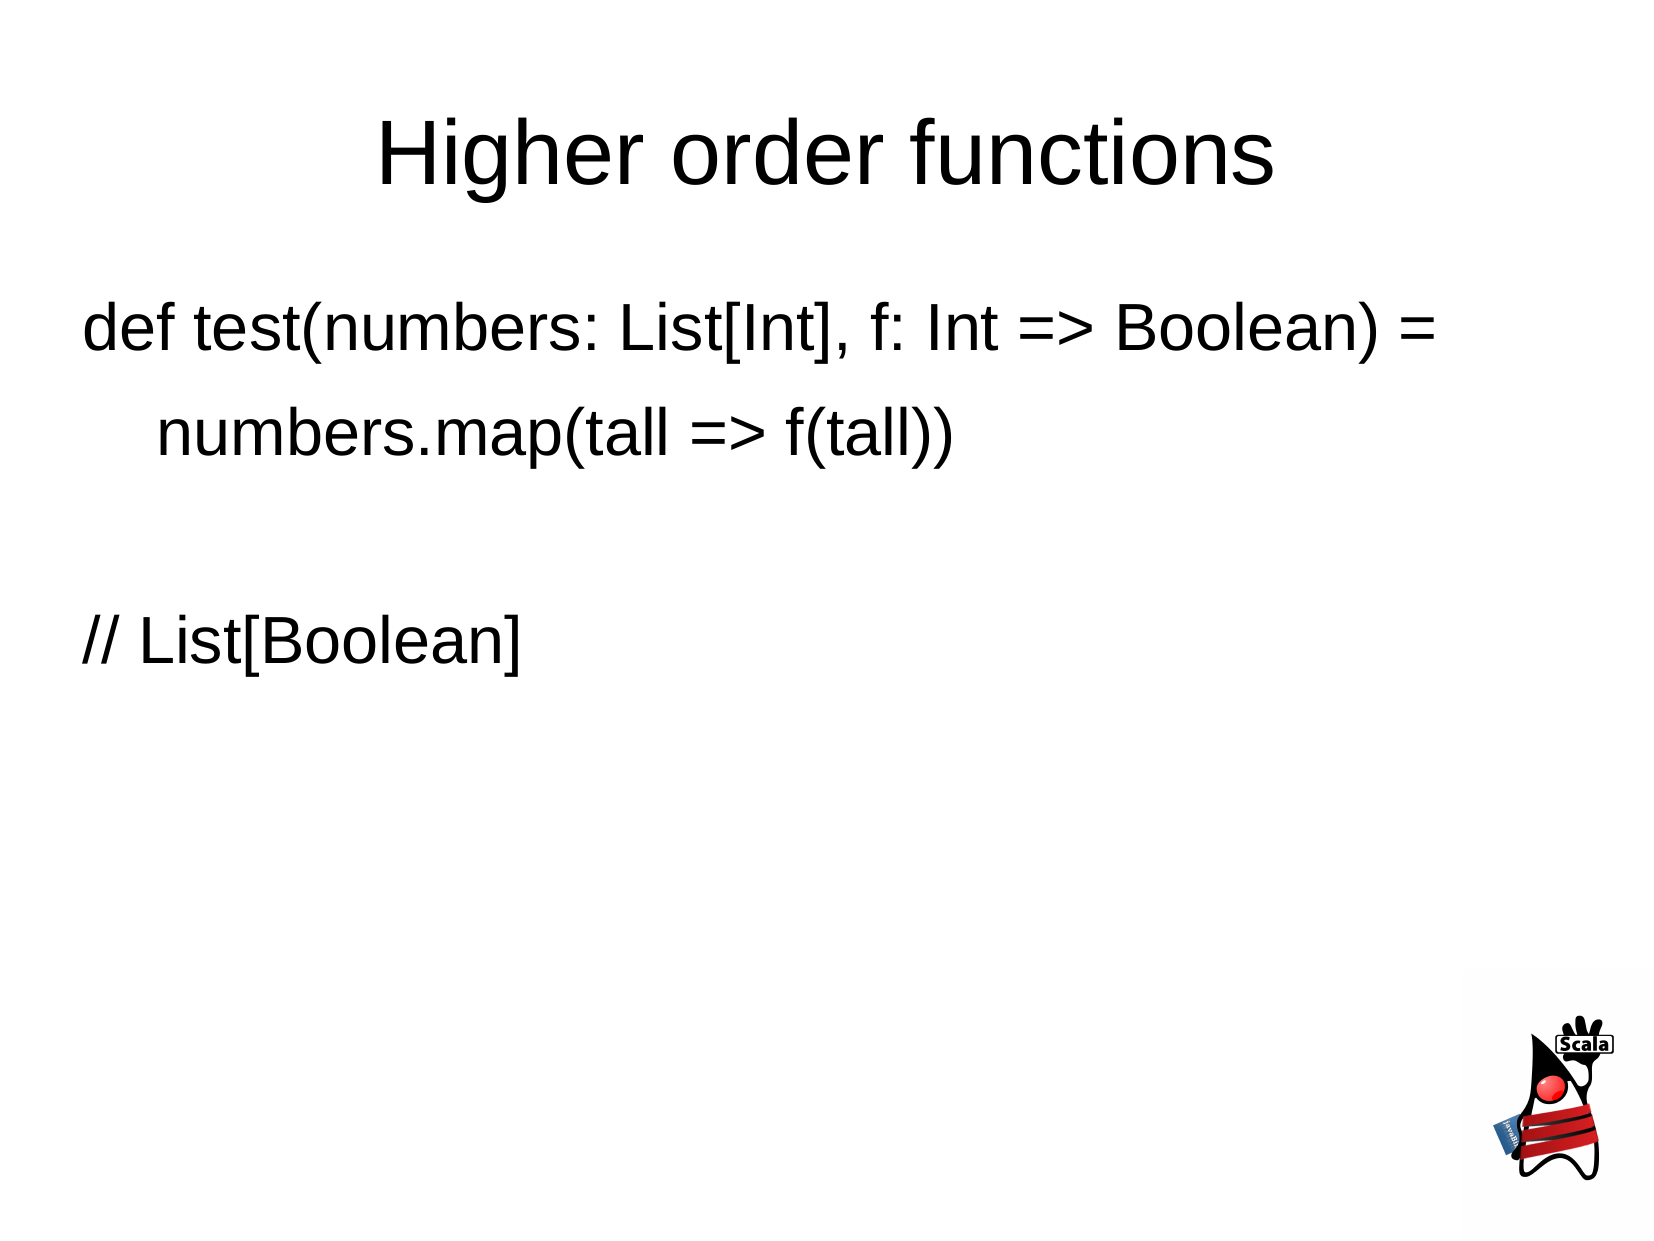

# Higher order functions
def test(numbers: List[Int], f: Int => Boolean) =
 numbers.map(tall => f(tall))
// List[Boolean]